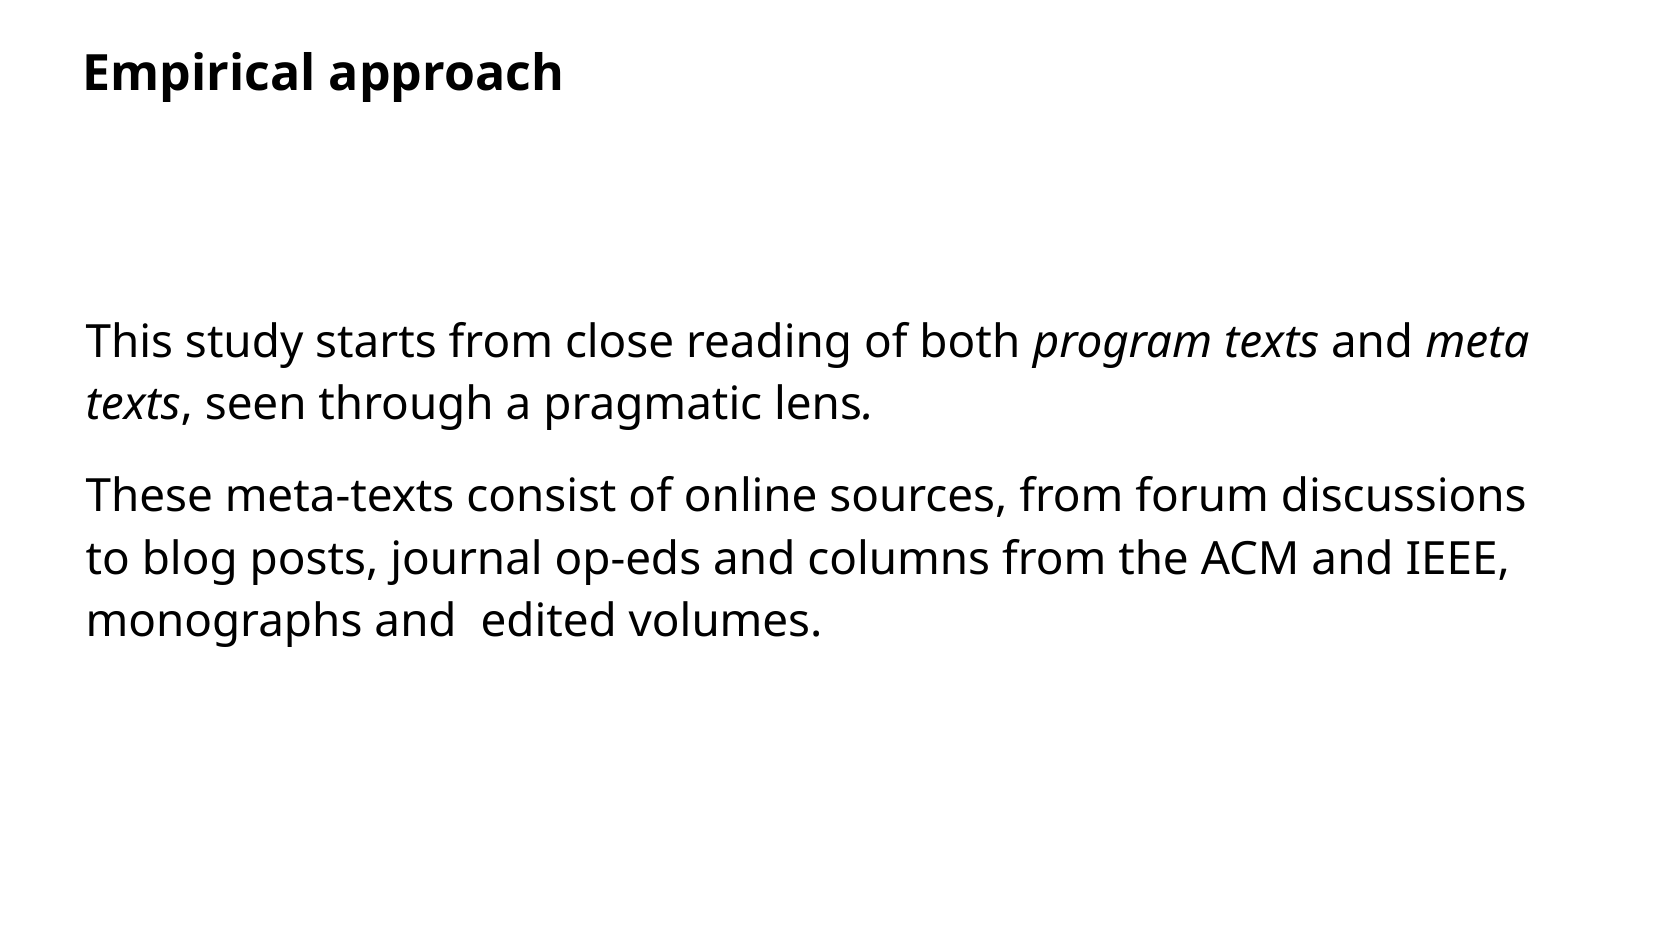

# Empirical approach
This study starts from close reading of both program texts and meta texts, seen through a pragmatic lens.
These meta-texts consist of online sources, from forum discussions to blog posts, journal op-eds and columns from the ACM and IEEE, monographs and edited volumes.